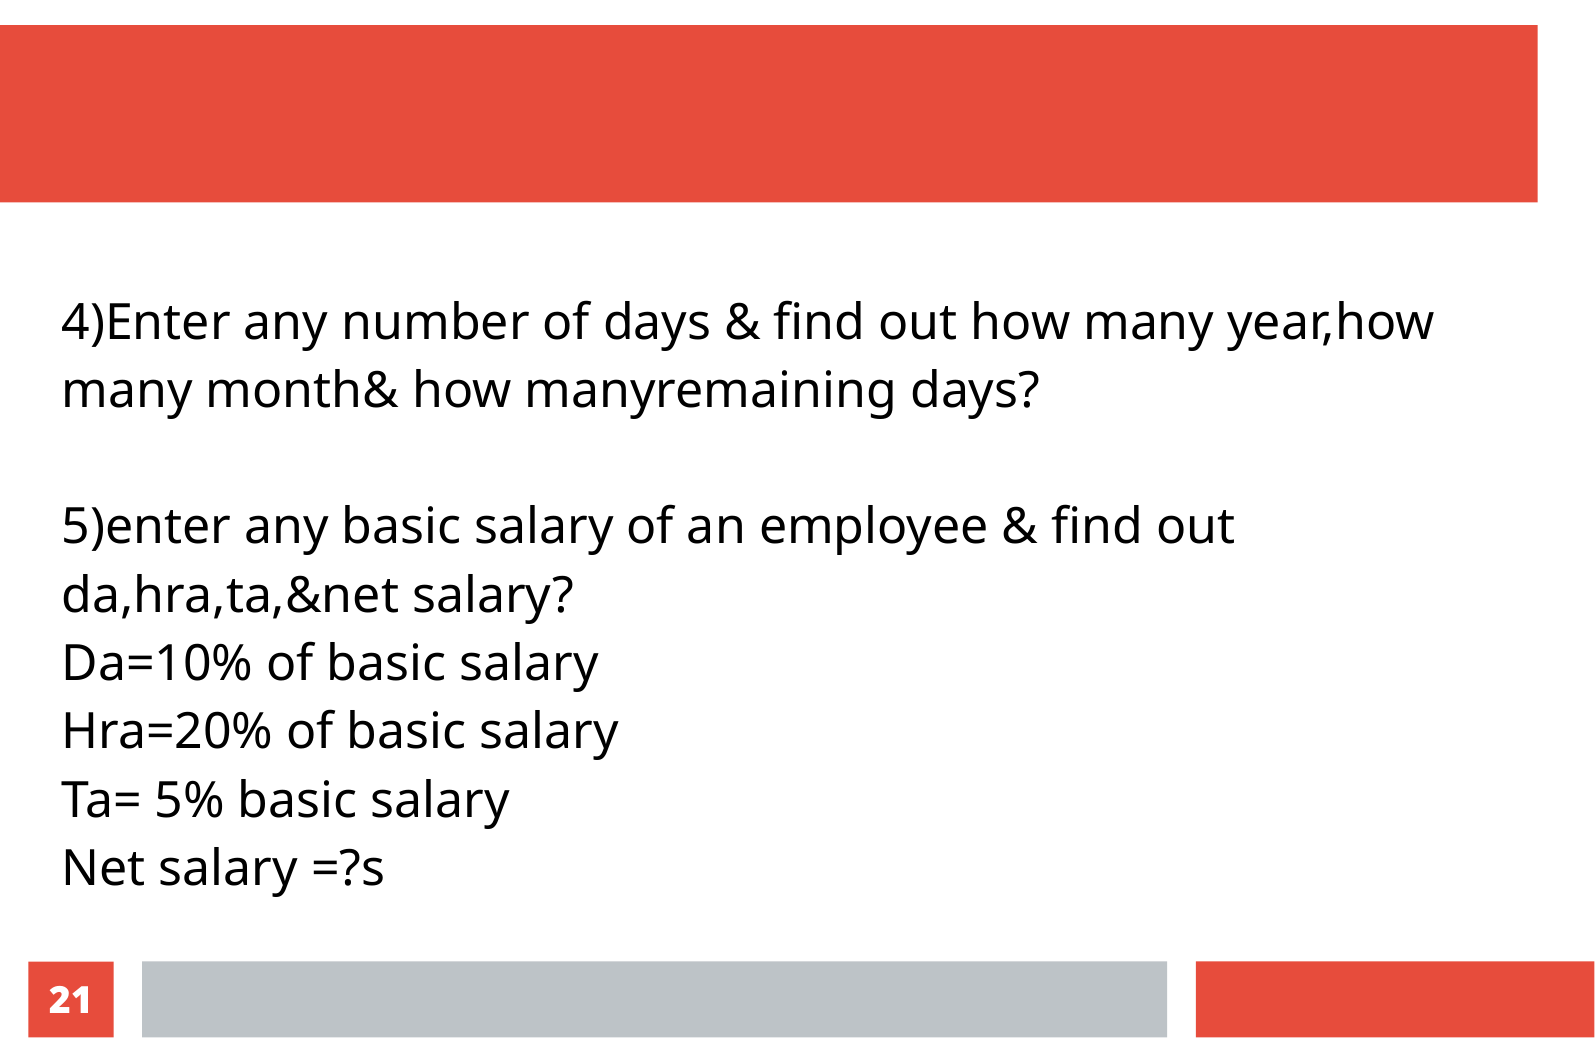

4)Enter any number of days & find out how many year,how many month& how manyremaining days?
5)enter any basic salary of an employee & find out da,hra,ta,&net salary?
Da=10% of basic salary
Hra=20% of basic salary
Ta= 5% basic salary
Net salary =?s
21